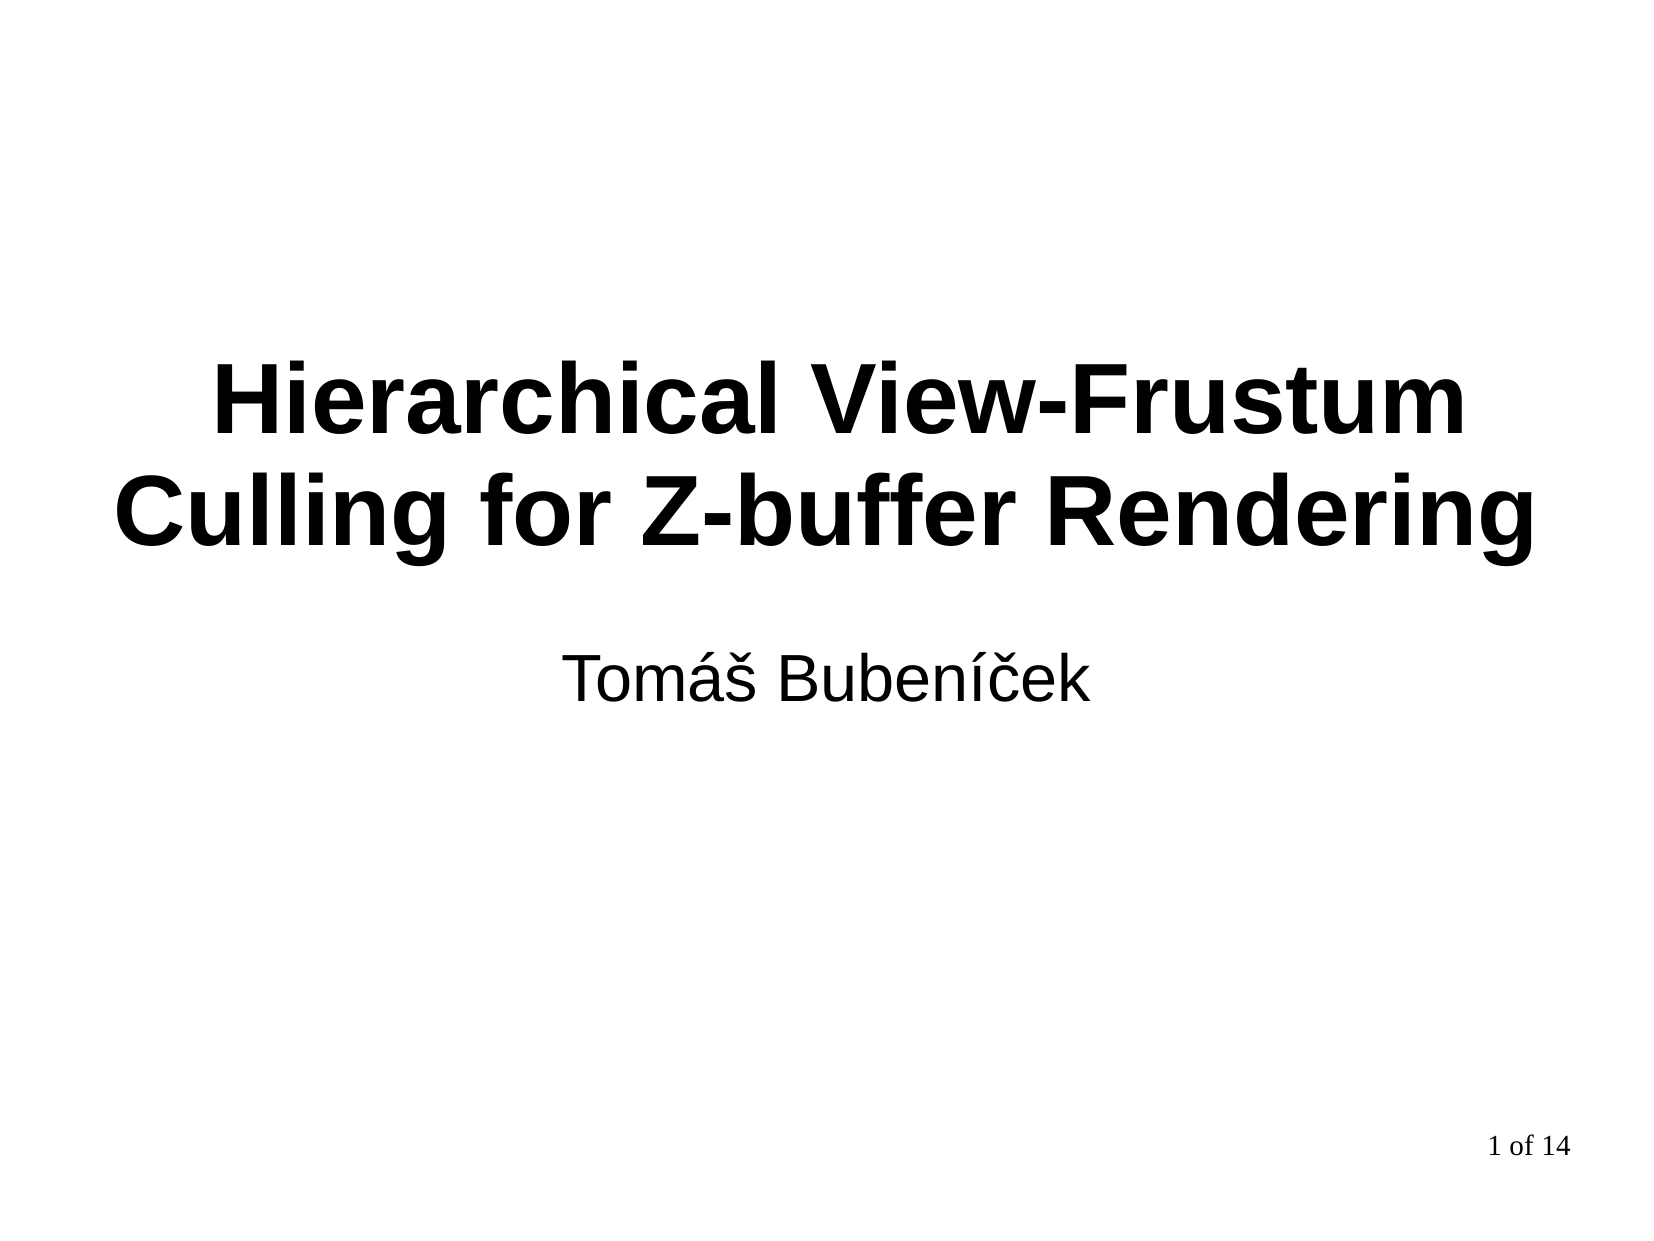

# Hierarchical View-Frustum Culling for Z-buffer Rendering
Tomáš Bubeníček
1